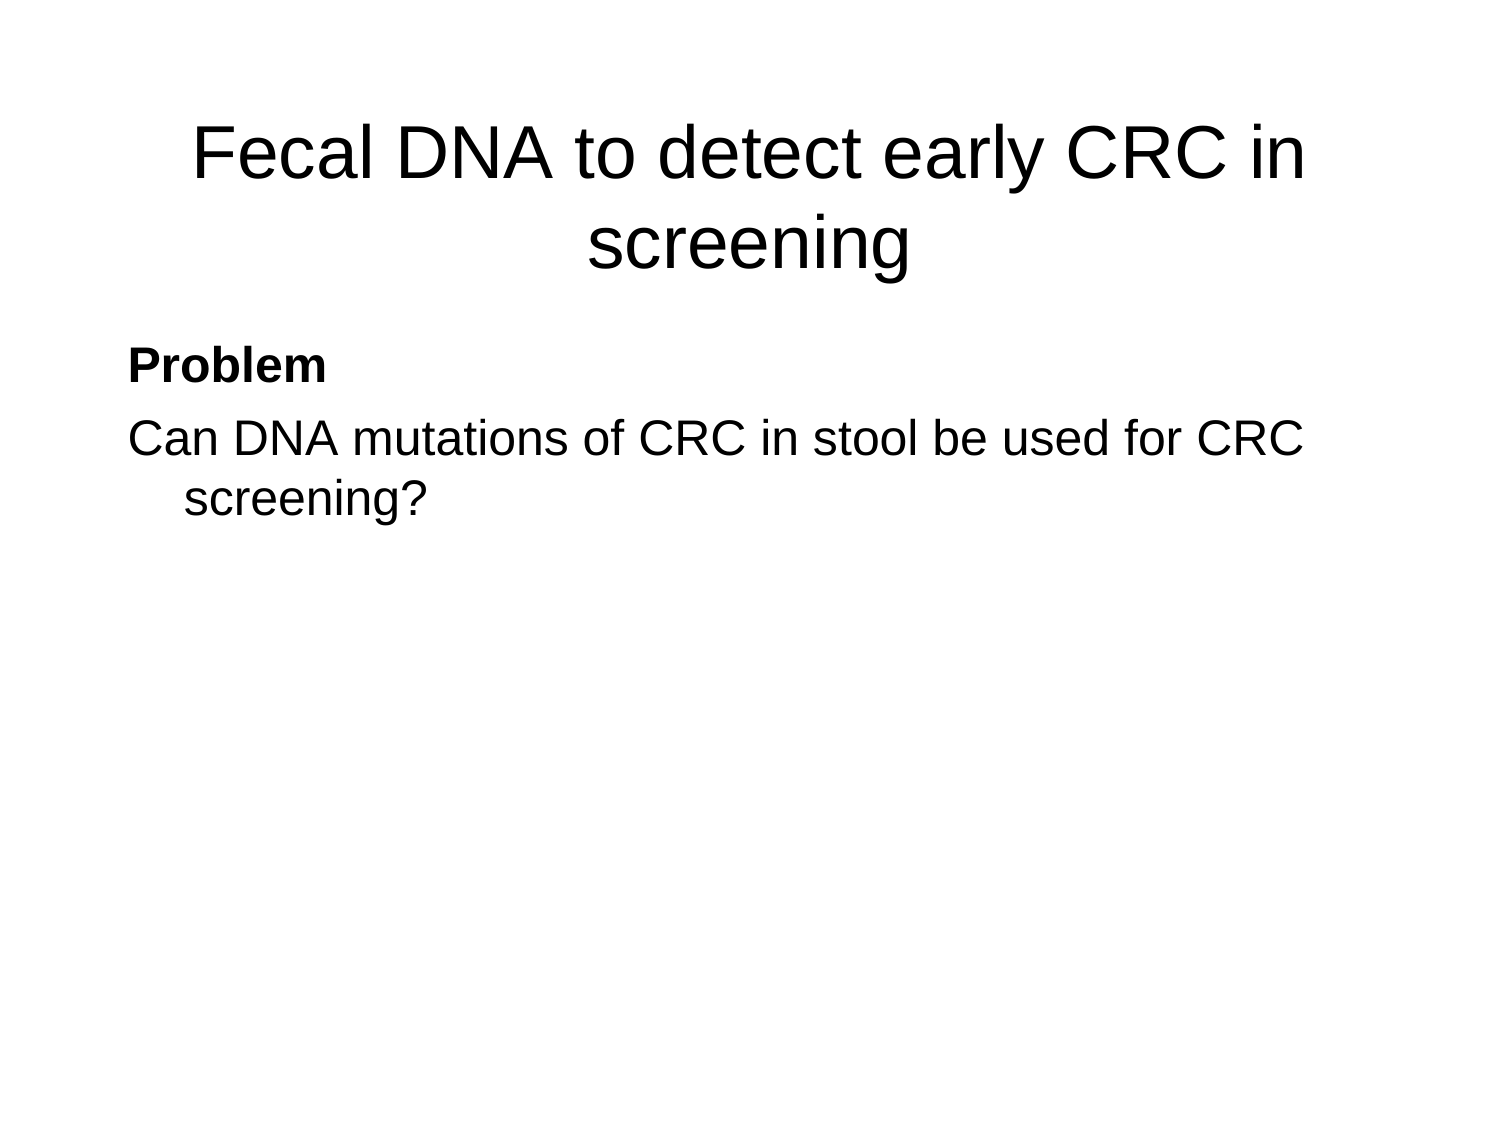

# Fecal DNA to detect early CRC in screening
Problem
Can DNA mutations of CRC in stool be used for CRC screening?